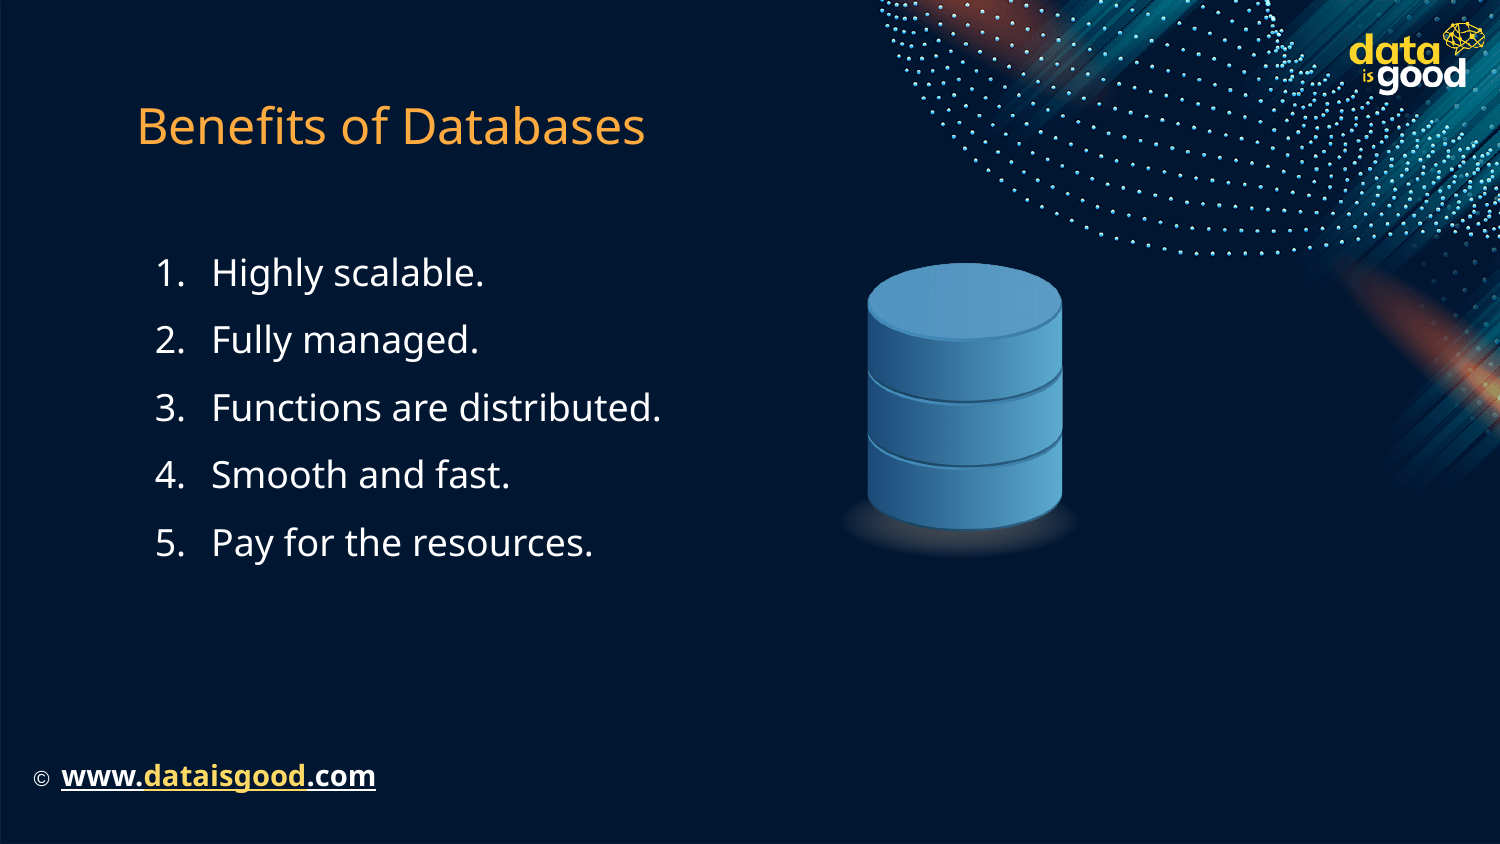

# Benefits of Databases
Highly scalable.
Fully managed.
Functions are distributed.
Smooth and fast.
Pay for the resources.